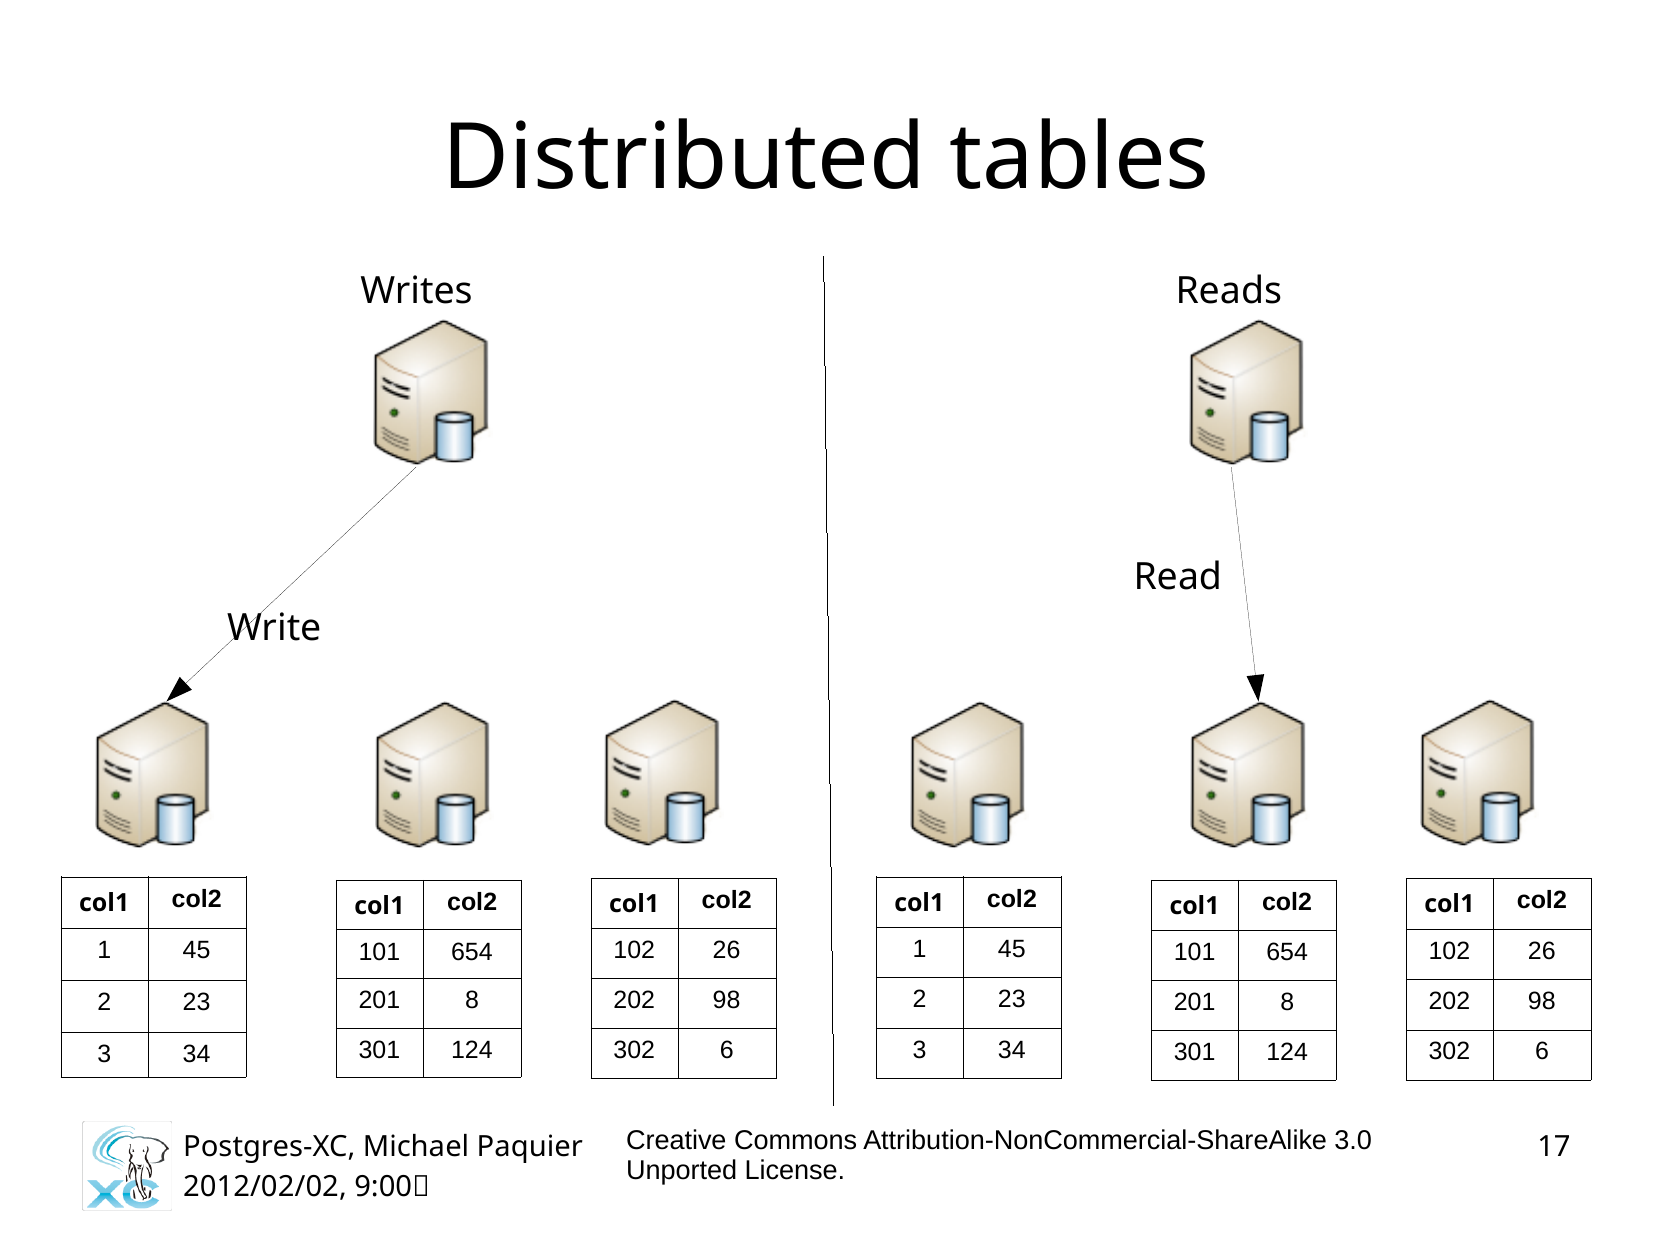

# Distributed tables
Writes
Reads
Read
Write
| col1 | col2 |
| --- | --- |
| 1 | 45 |
| 2 | 23 |
| 3 | 34 |
| col1 | col2 |
| --- | --- |
| 1 | 45 |
| 2 | 23 |
| 3 | 34 |
| col1 | col2 |
| --- | --- |
| 102 | 26 |
| 202 | 98 |
| 302 | 6 |
| col1 | col2 |
| --- | --- |
| 102 | 26 |
| 202 | 98 |
| 302 | 6 |
| col1 | col2 |
| --- | --- |
| 101 | 654 |
| 201 | 8 |
| 301 | 124 |
| col1 | col2 |
| --- | --- |
| 101 | 654 |
| 201 | 8 |
| 301 | 124 |
17